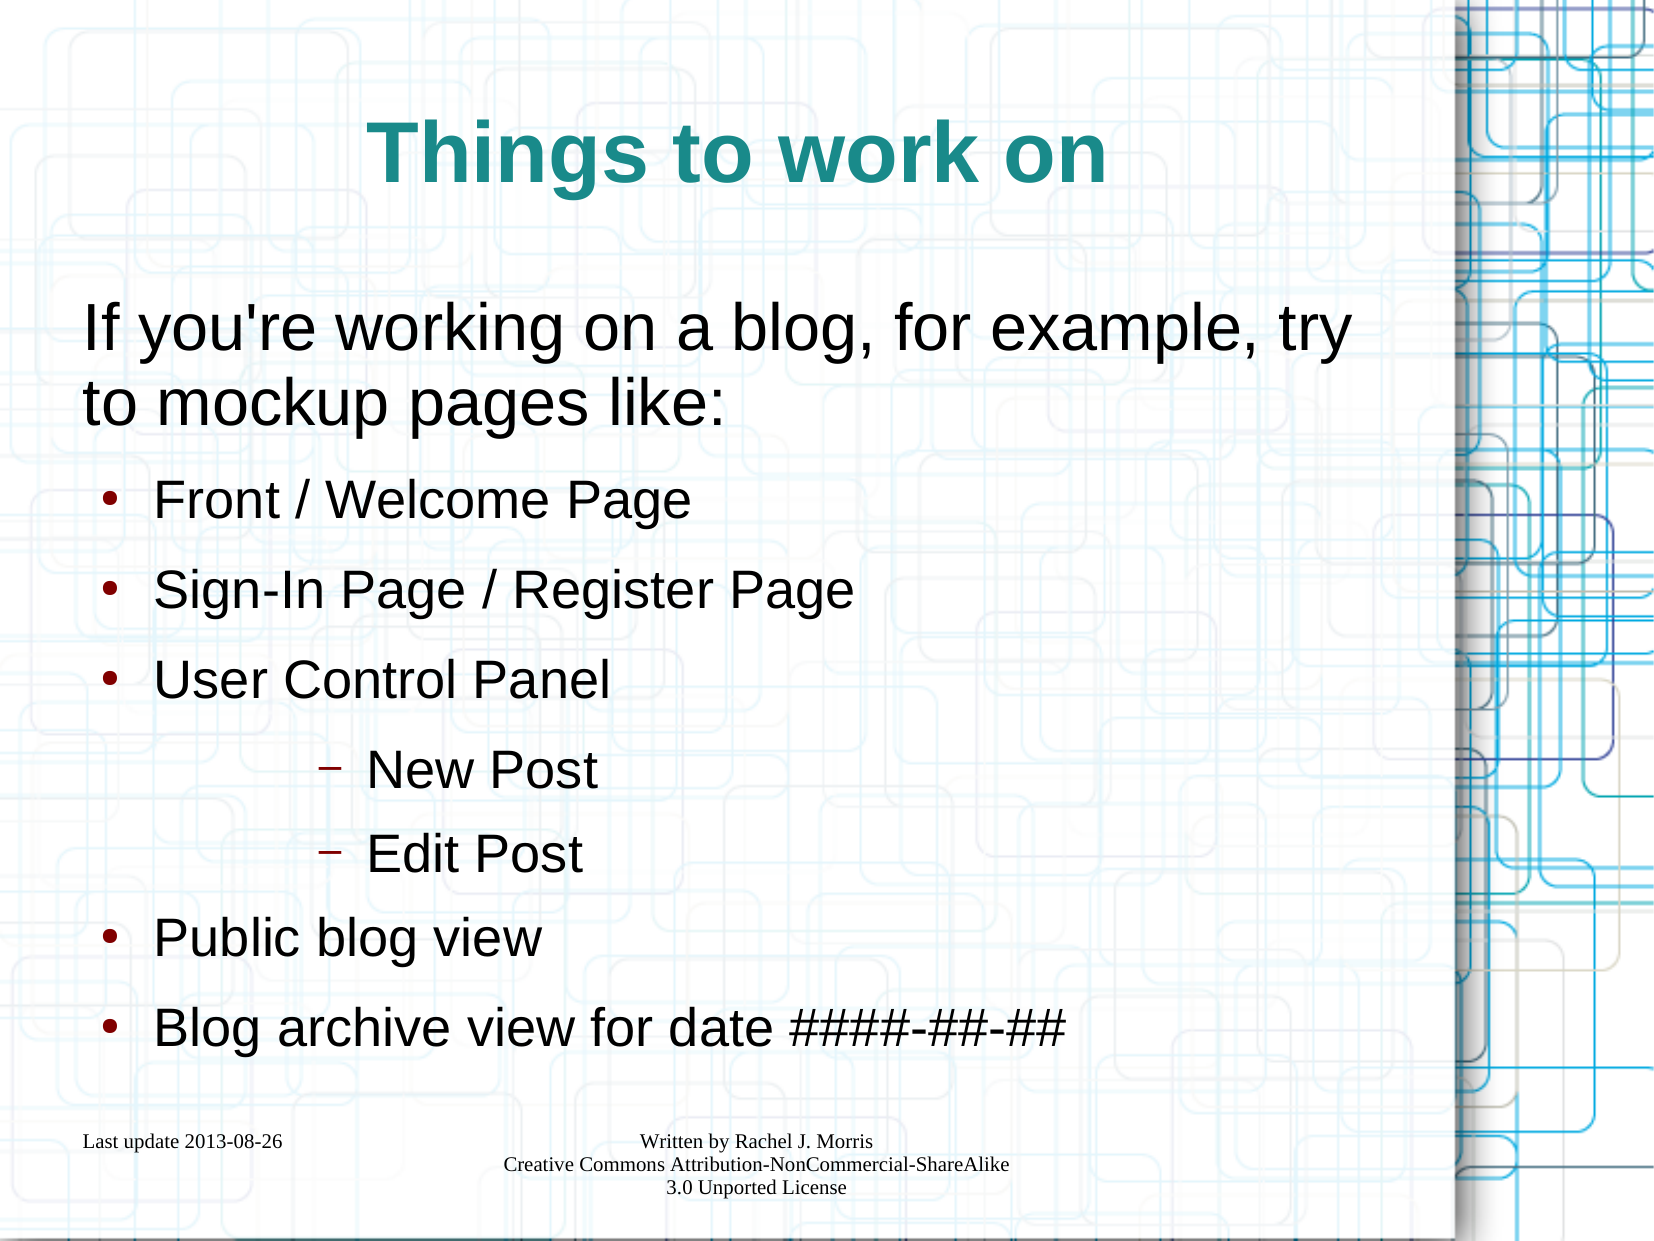

# Things to work on
If you're working on a blog, for example, try to mockup pages like:
Front / Welcome Page
Sign-In Page / Register Page
User Control Panel
New Post
Edit Post
Public blog view
Blog archive view for date ####-##-##